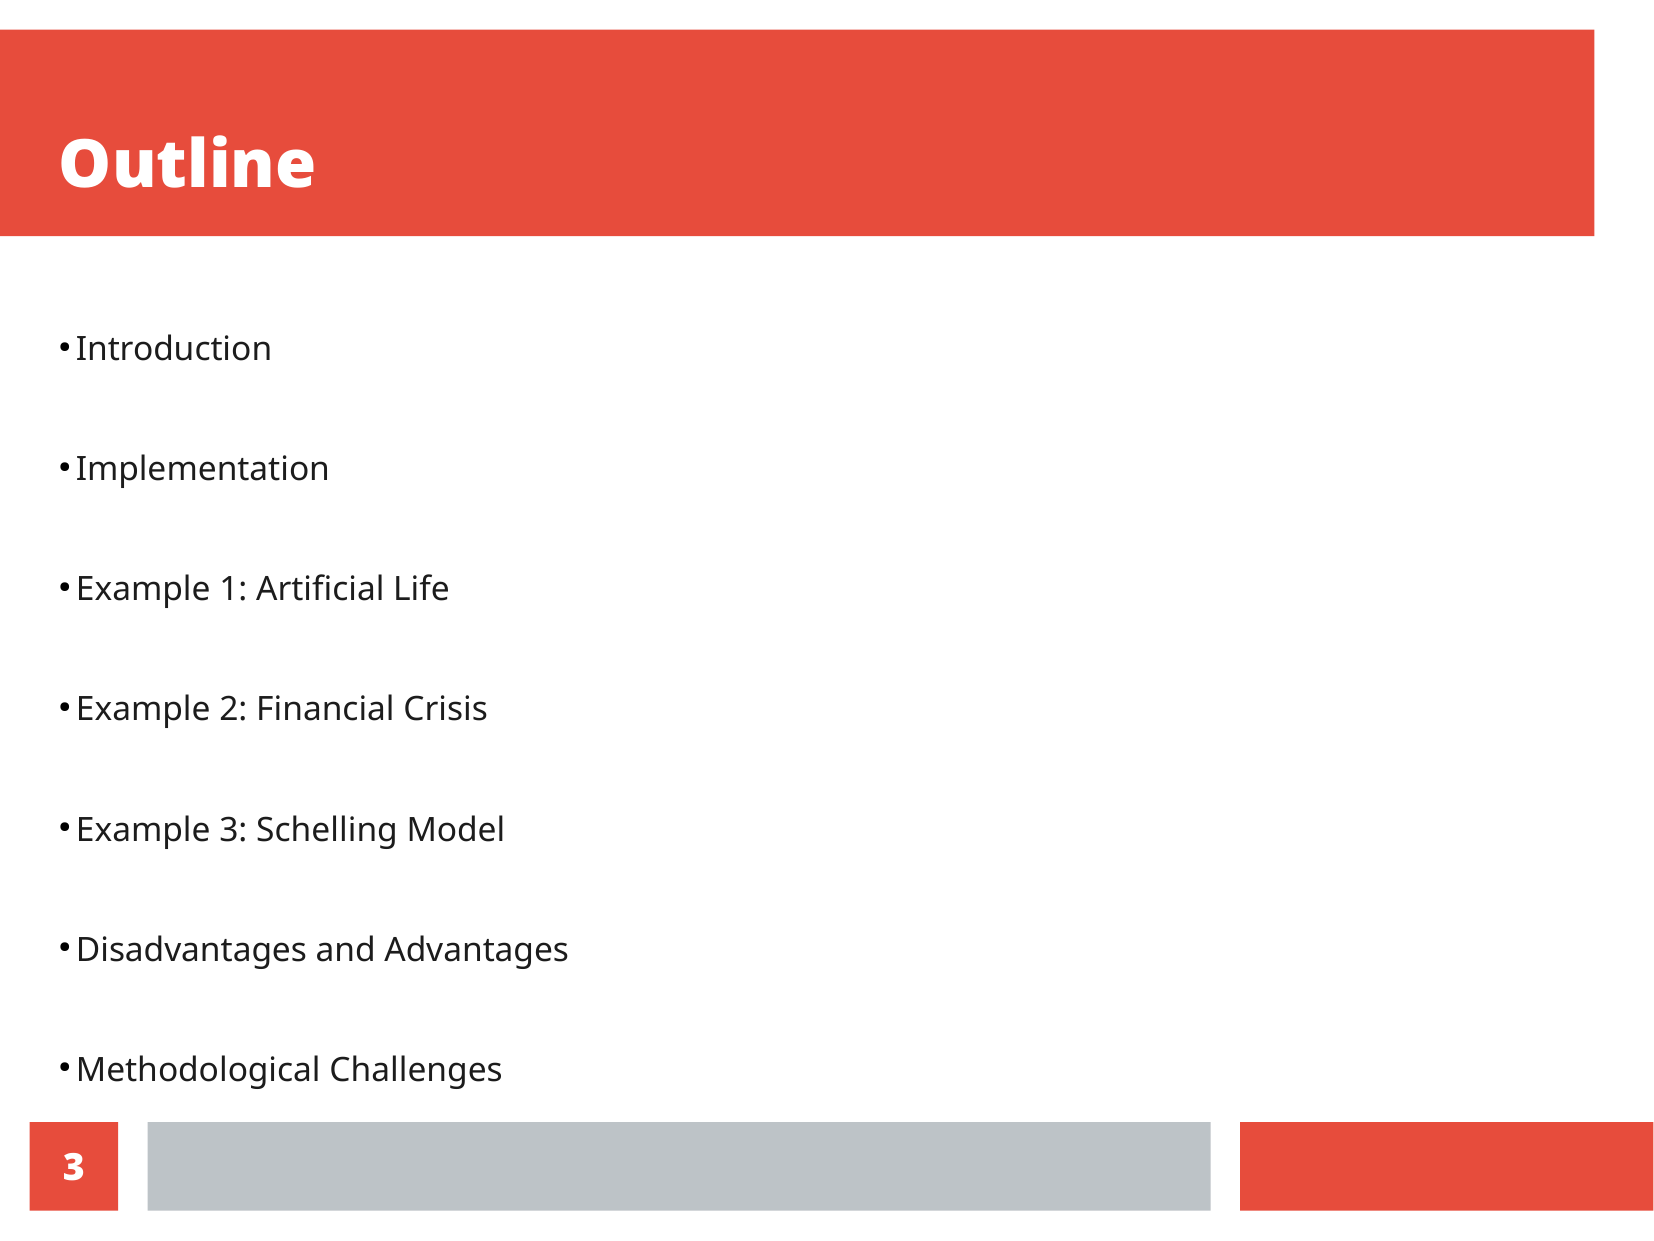

# Outline
 Introduction
 Implementation
 Example 1: Artificial Life
 Example 2: Financial Crisis
 Example 3: Schelling Model
 Disadvantages and Advantages
 Methodological Challenges
3